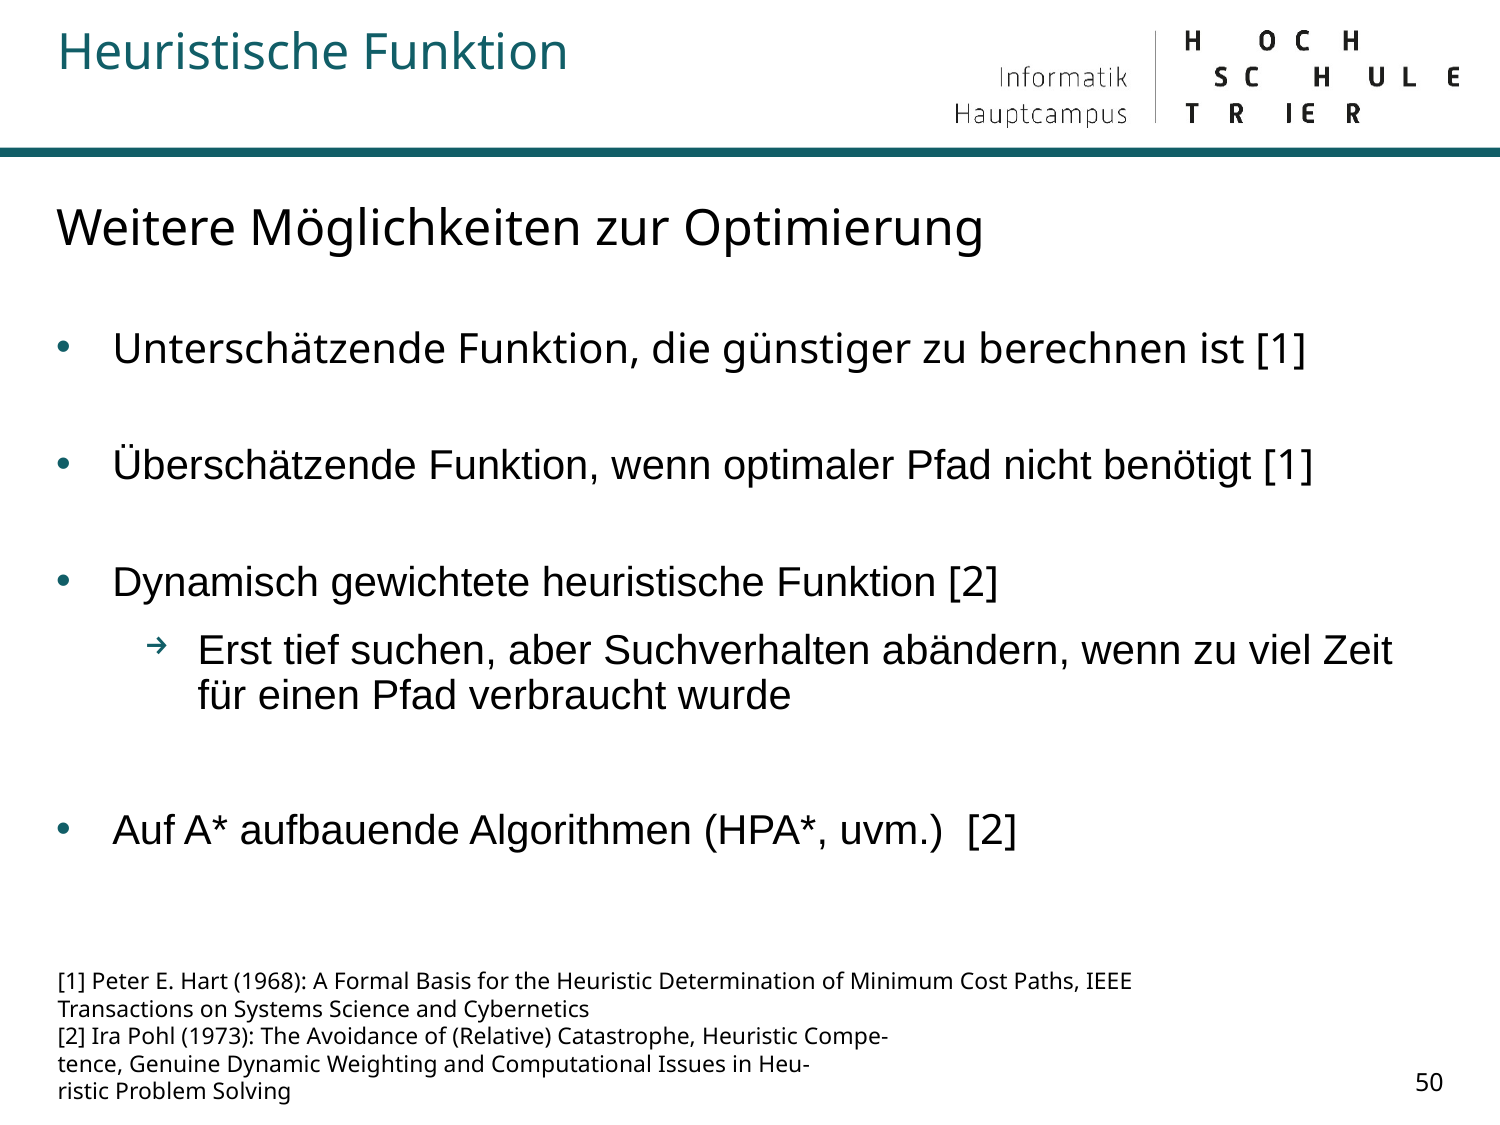

Heuristische Funktion
# Weitere Möglichkeiten zur Optimierung
Unterschätzende Funktion, die günstiger zu berechnen ist [1]
Überschätzende Funktion, wenn optimaler Pfad nicht benötigt [1]
Dynamisch gewichtete heuristische Funktion [2]
Erst tief suchen, aber Suchverhalten abändern, wenn zu viel Zeit für einen Pfad verbraucht wurde
Auf A* aufbauende Algorithmen (HPA*, uvm.) [2]
[1] Peter E. Hart (1968): A Formal Basis for the Heuristic Determination of Minimum Cost Paths, IEEE Transactions on Systems Science and Cybernetics
[2] Ira Pohl (1973): The Avoidance of (Relative) Catastrophe, Heuristic Compe-
tence, Genuine Dynamic Weighting and Computational Issues in Heu-
ristic Problem Solving